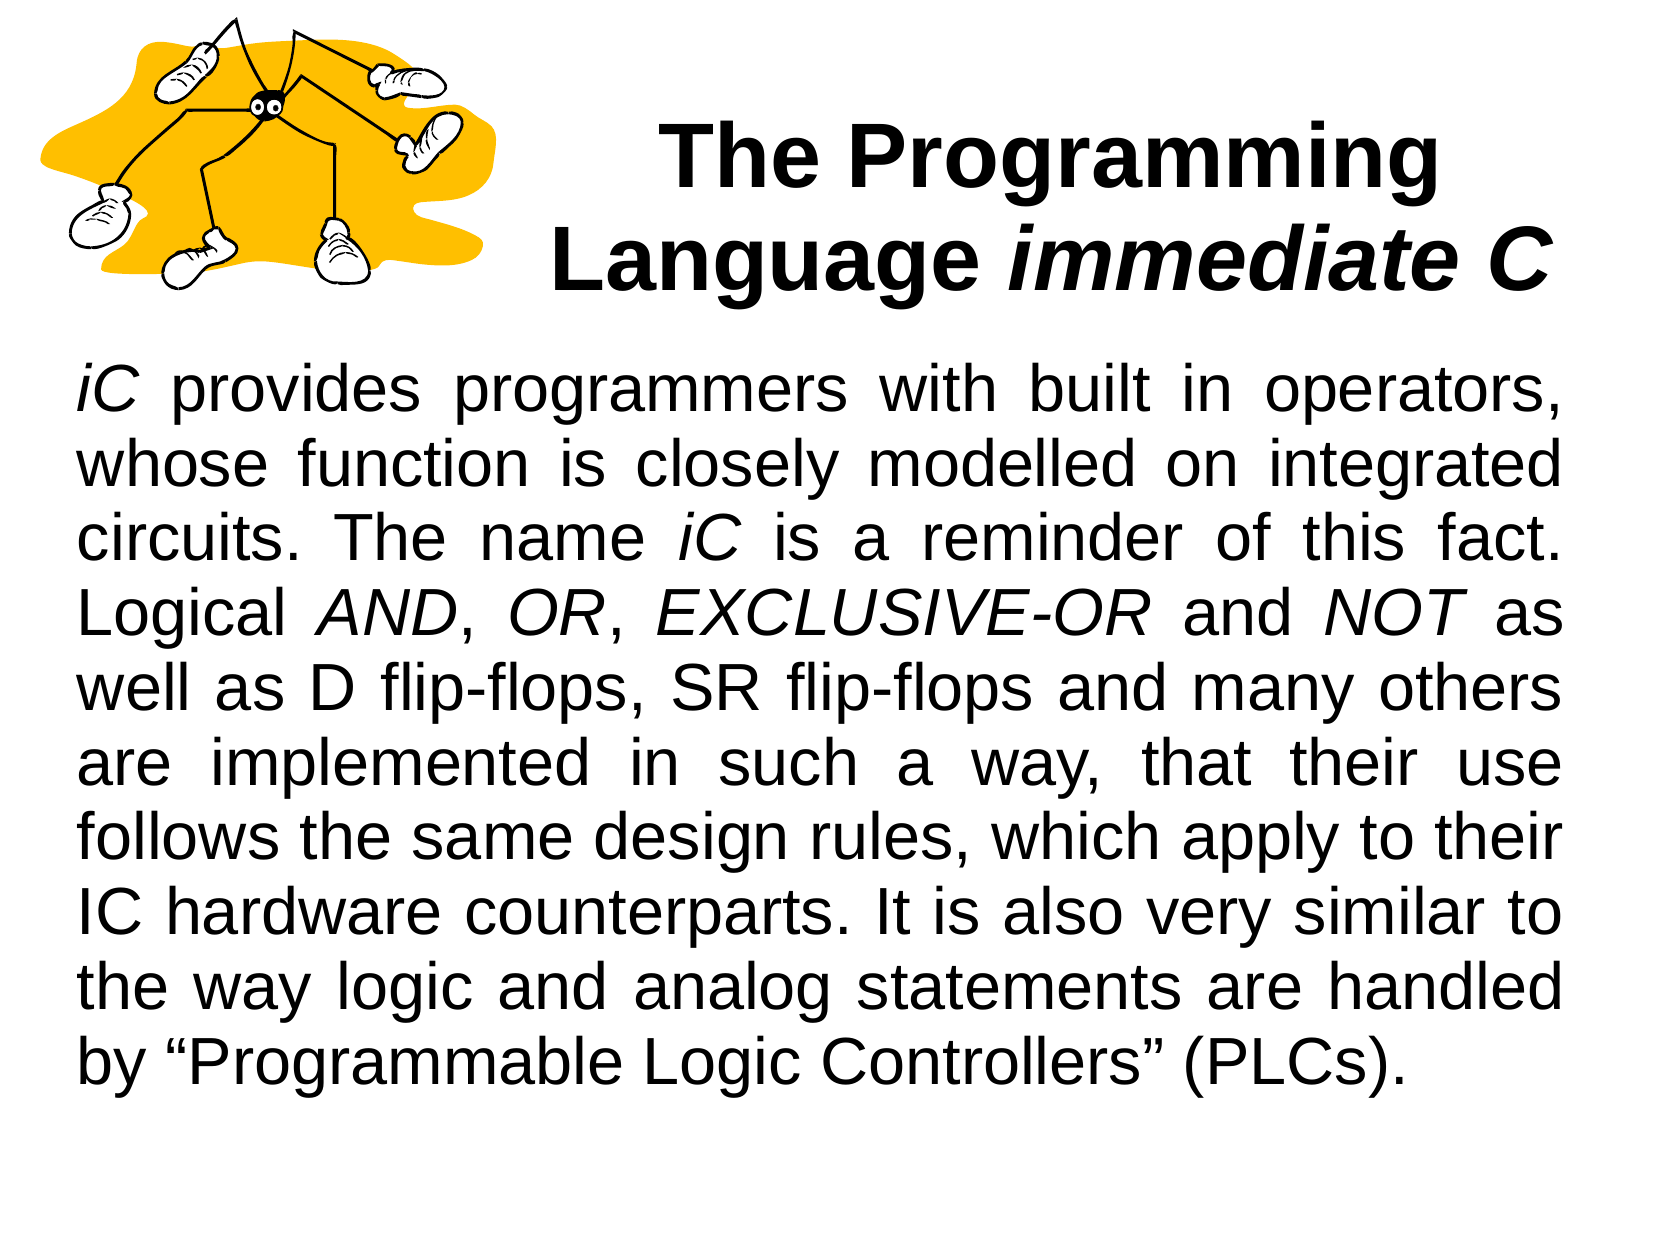

# The Programming Language immediate C
iC provides programmers with built in operators, whose function is closely modelled on integrated circuits. The name iC is a reminder of this fact. Logical AND, OR, EXCLUSIVE-OR and NOT as well as D flip-flops, SR flip-flops and many others are implemented in such a way, that their use follows the same design rules, which apply to their IC hardware counterparts. It is also very similar to the way logic and analog statements are handled by “Programmable Logic Controllers” (PLCs).